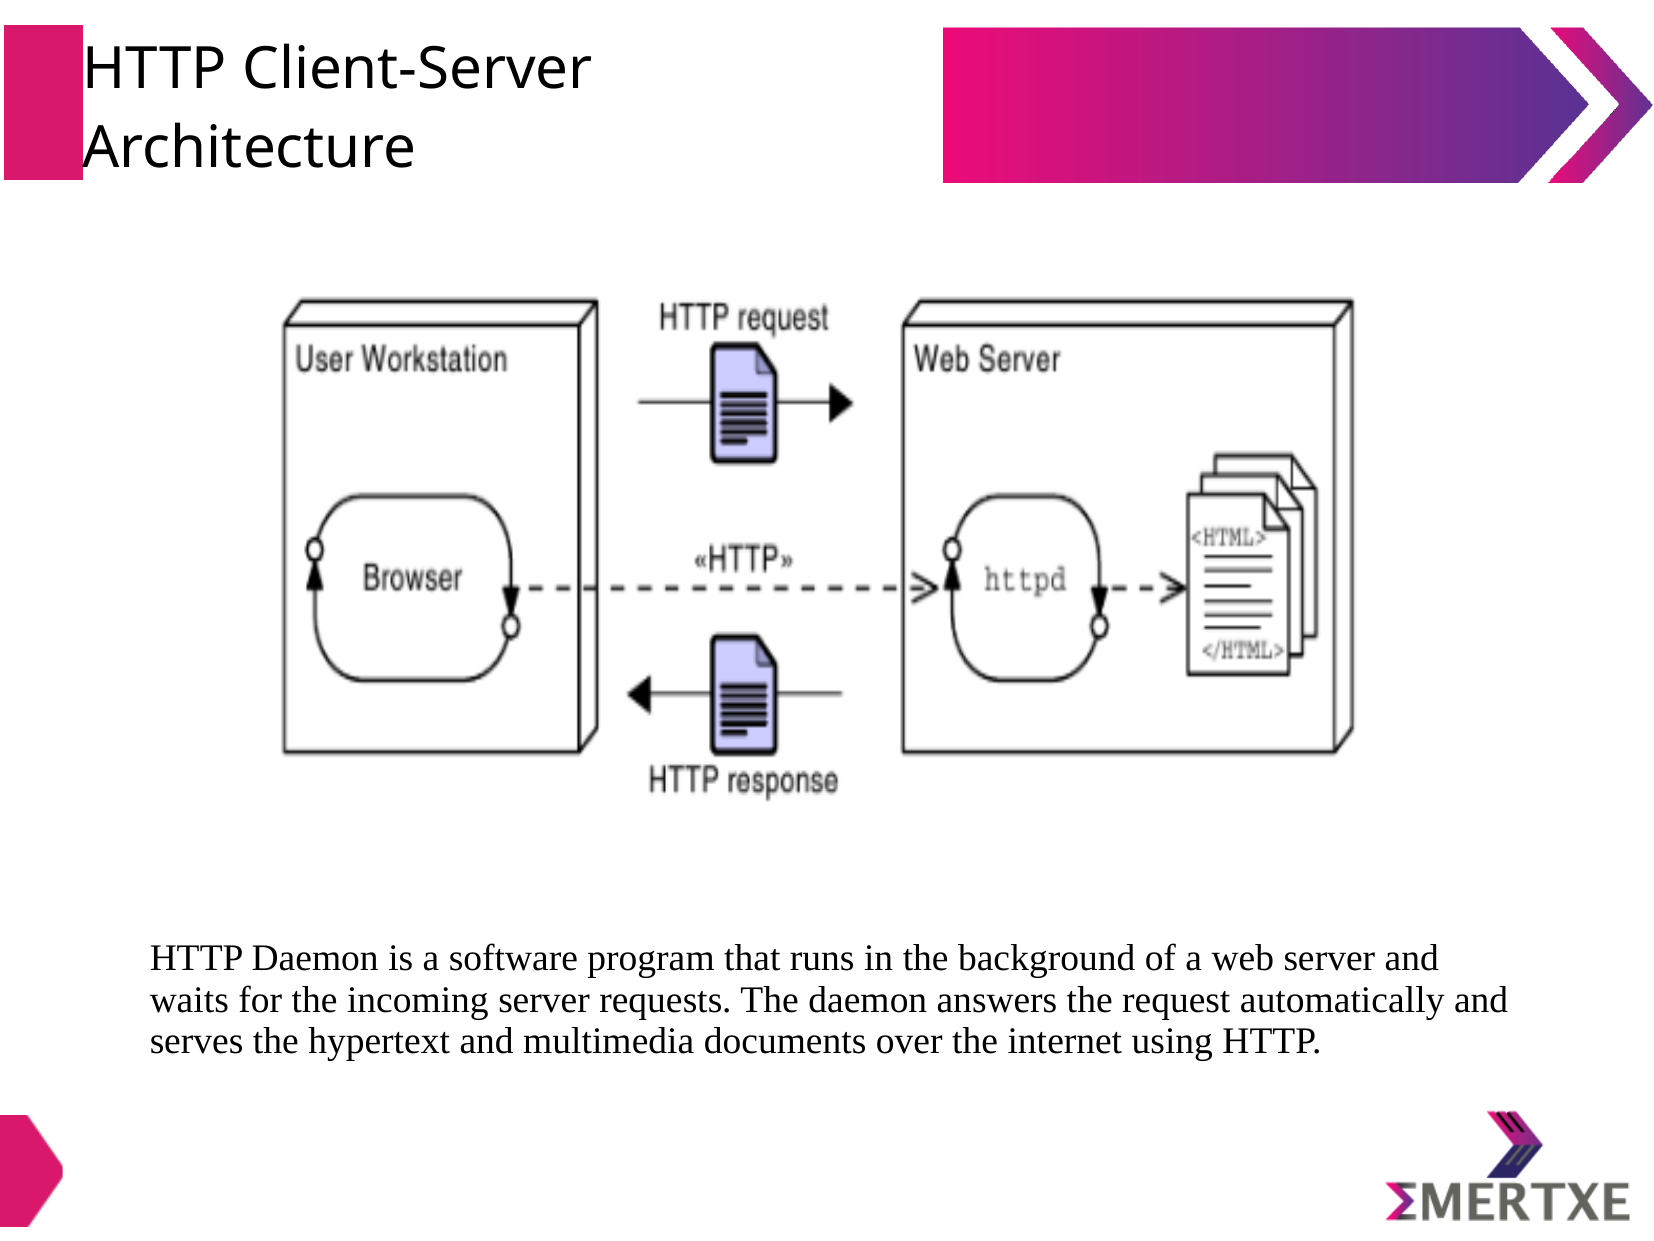

# HTTP Client-Server Architecture
HTTP Daemon is a software program that runs in the background of a web server and waits for the incoming server requests. The daemon answers the request automatically and serves the hypertext and multimedia documents over the internet using HTTP.